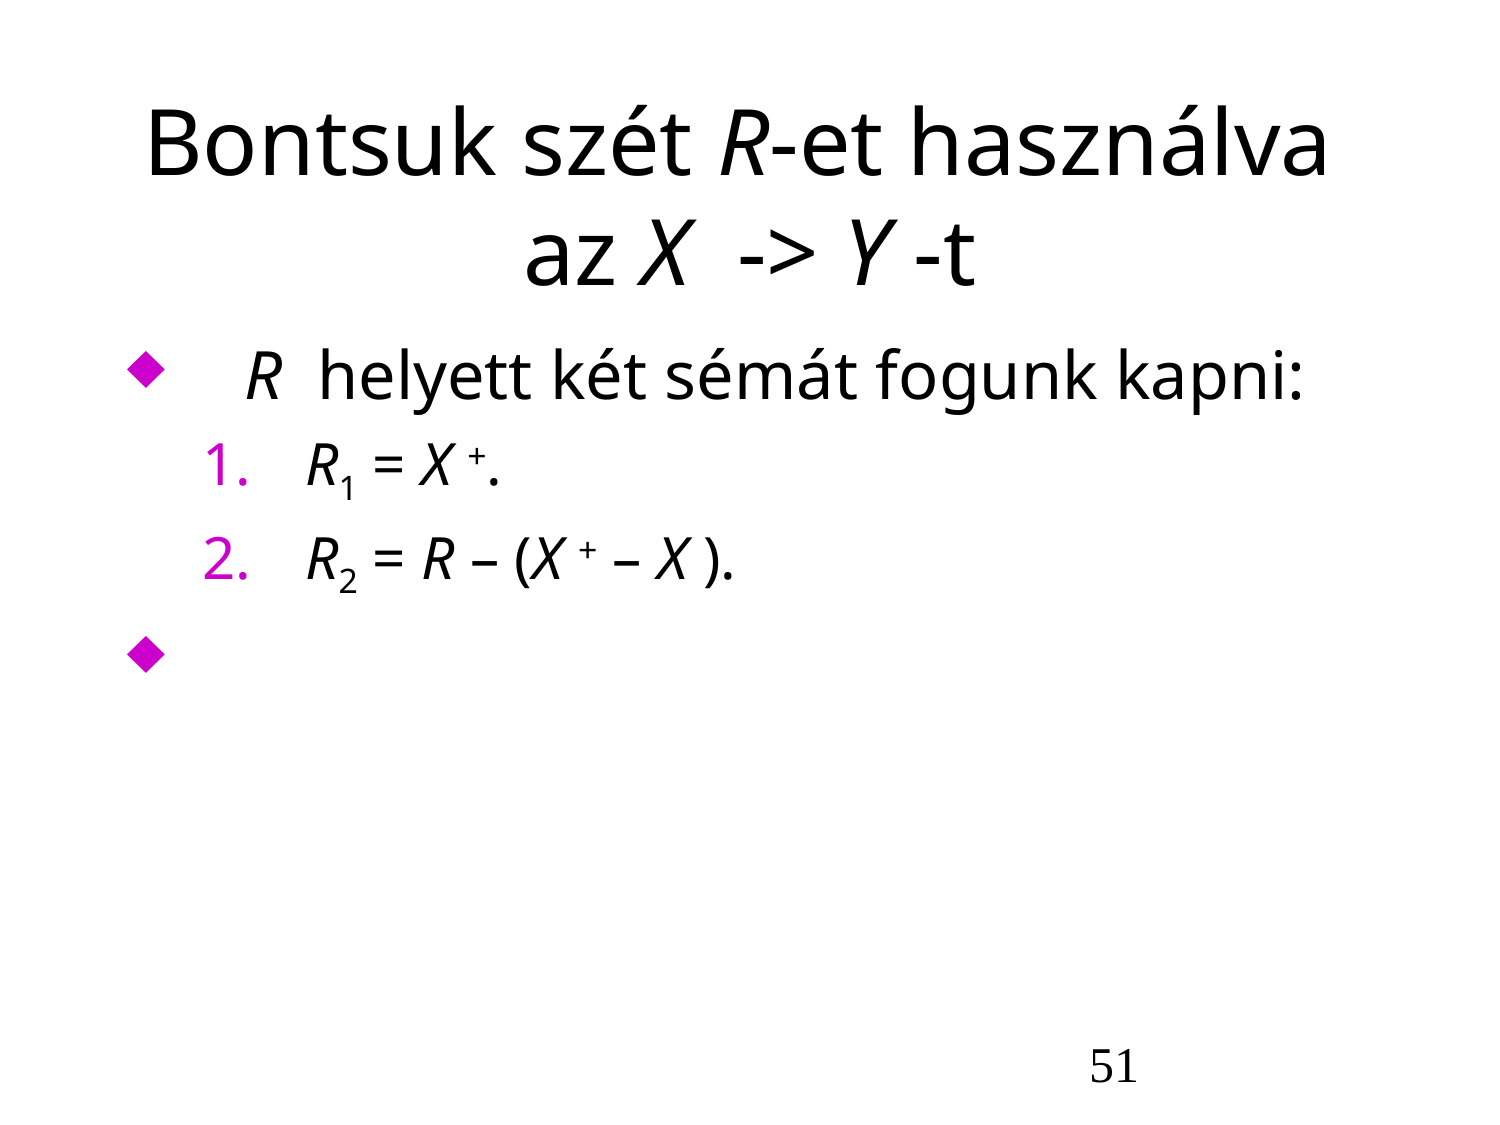

# Bontsuk szét R-et használva az X -> Y -t
 R helyett két sémát fogunk kapni:
 R1 = X +.
 R2 = R – (X + – X ).
51